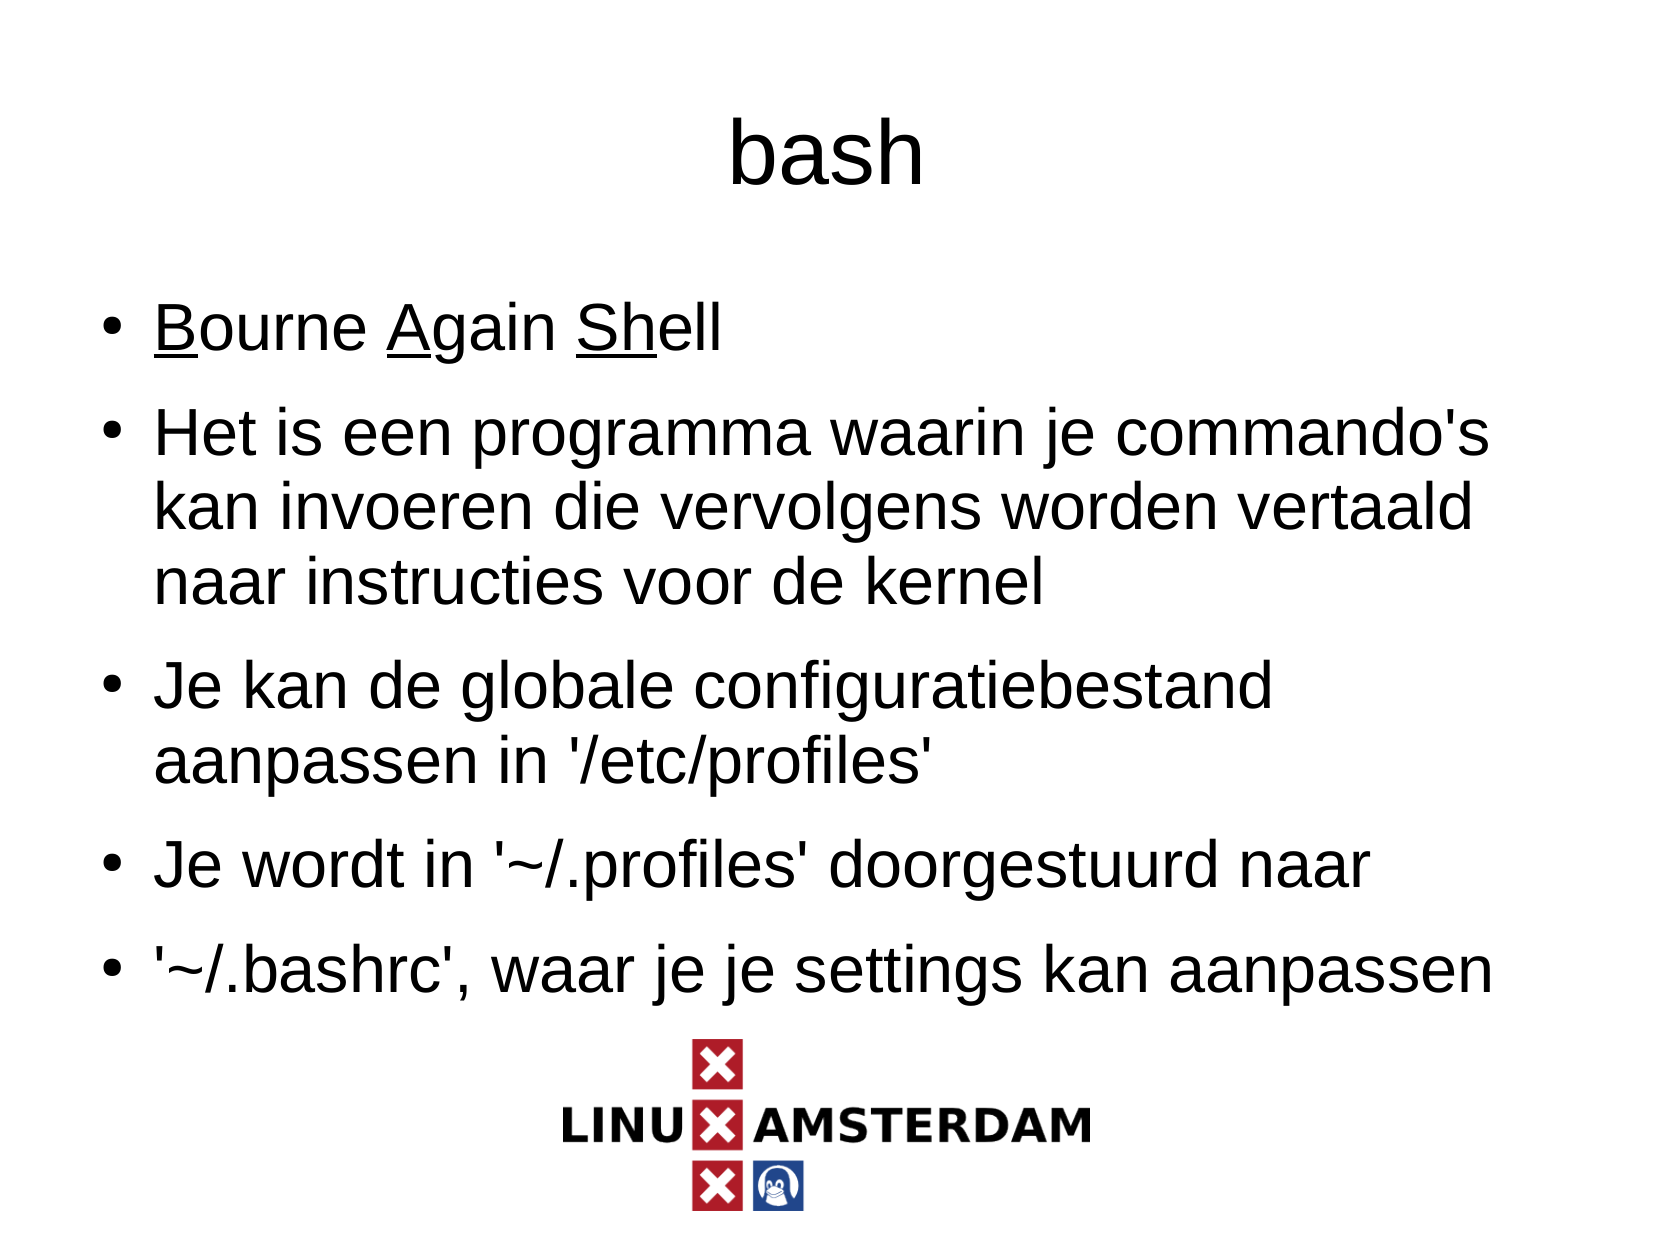

# bash
Bourne Again Shell
Het is een programma waarin je commando's kan invoeren die vervolgens worden vertaald naar instructies voor de kernel
Je kan de globale configuratiebestand aanpassen in '/etc/profiles'
Je wordt in '~/.profiles' doorgestuurd naar
'~/.bashrc', waar je je settings kan aanpassen